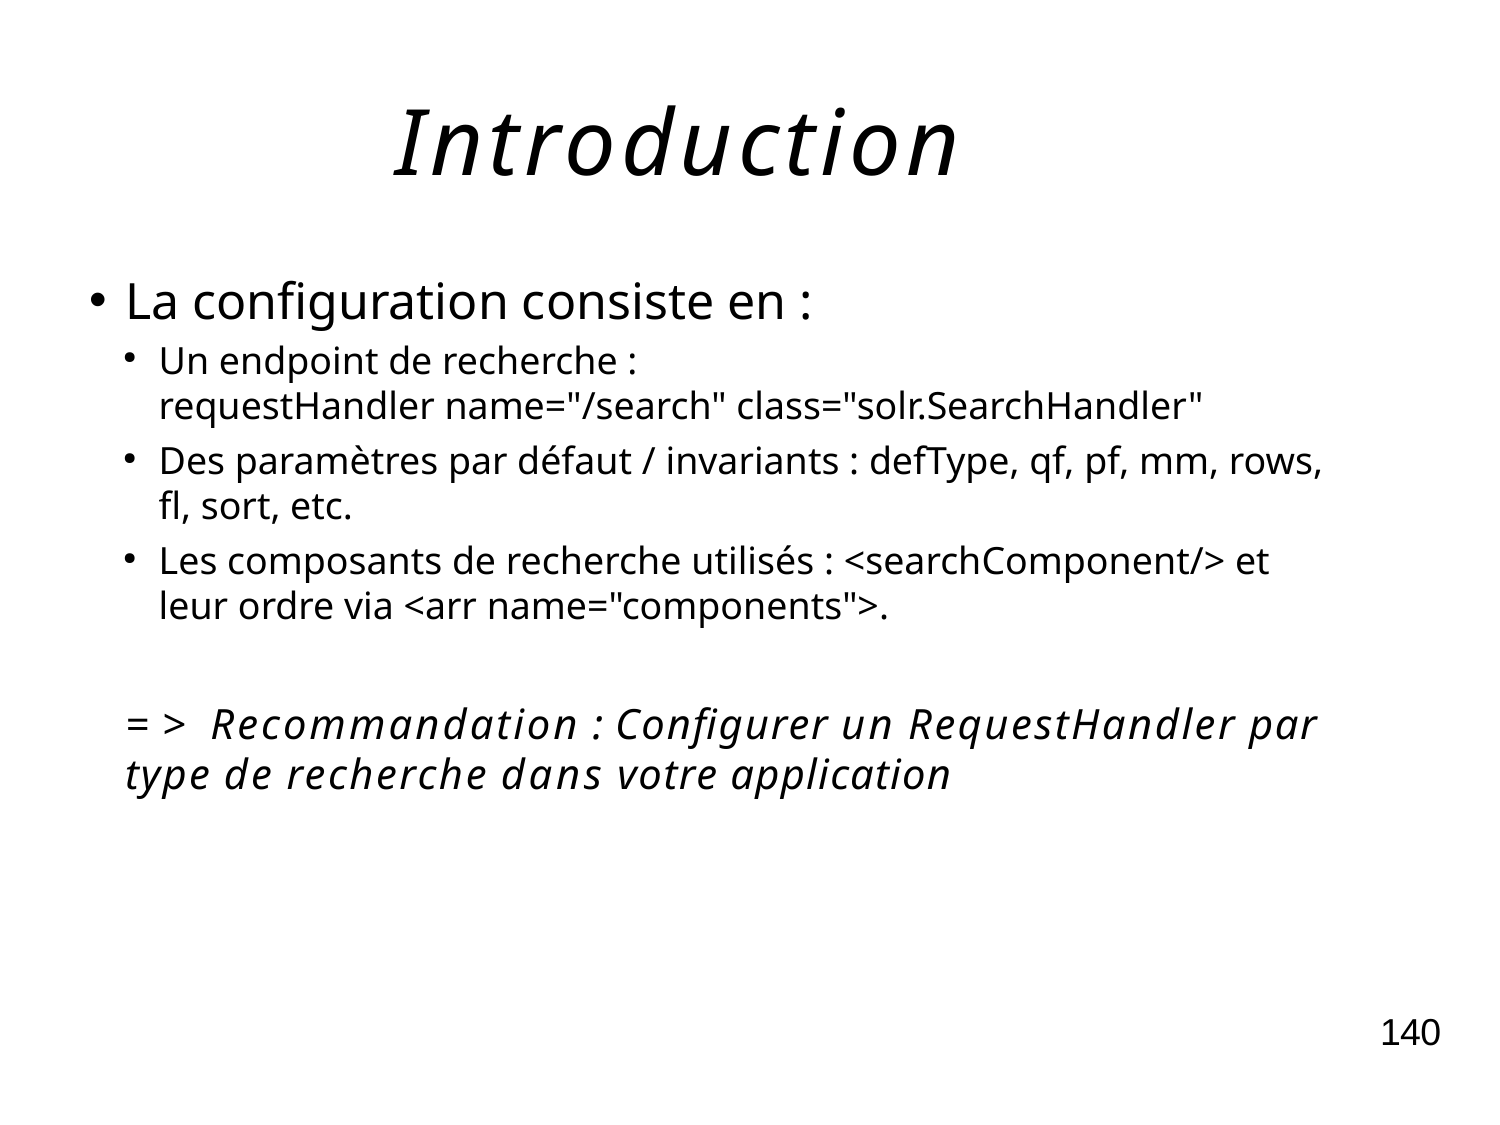

# Introduction
La configuration consiste en :
Un endpoint de recherche :
requestHandler name="/search" class="solr.SearchHandler"
Des paramètres par défaut / invariants : defType, qf, pf, mm, rows, fl, sort, etc.
Les composants de recherche utilisés : <searchComponent/> et leur ordre via <arr name="components">.
=> Recommandation : Configurer un RequestHandler par type de recherche dans votre application
140